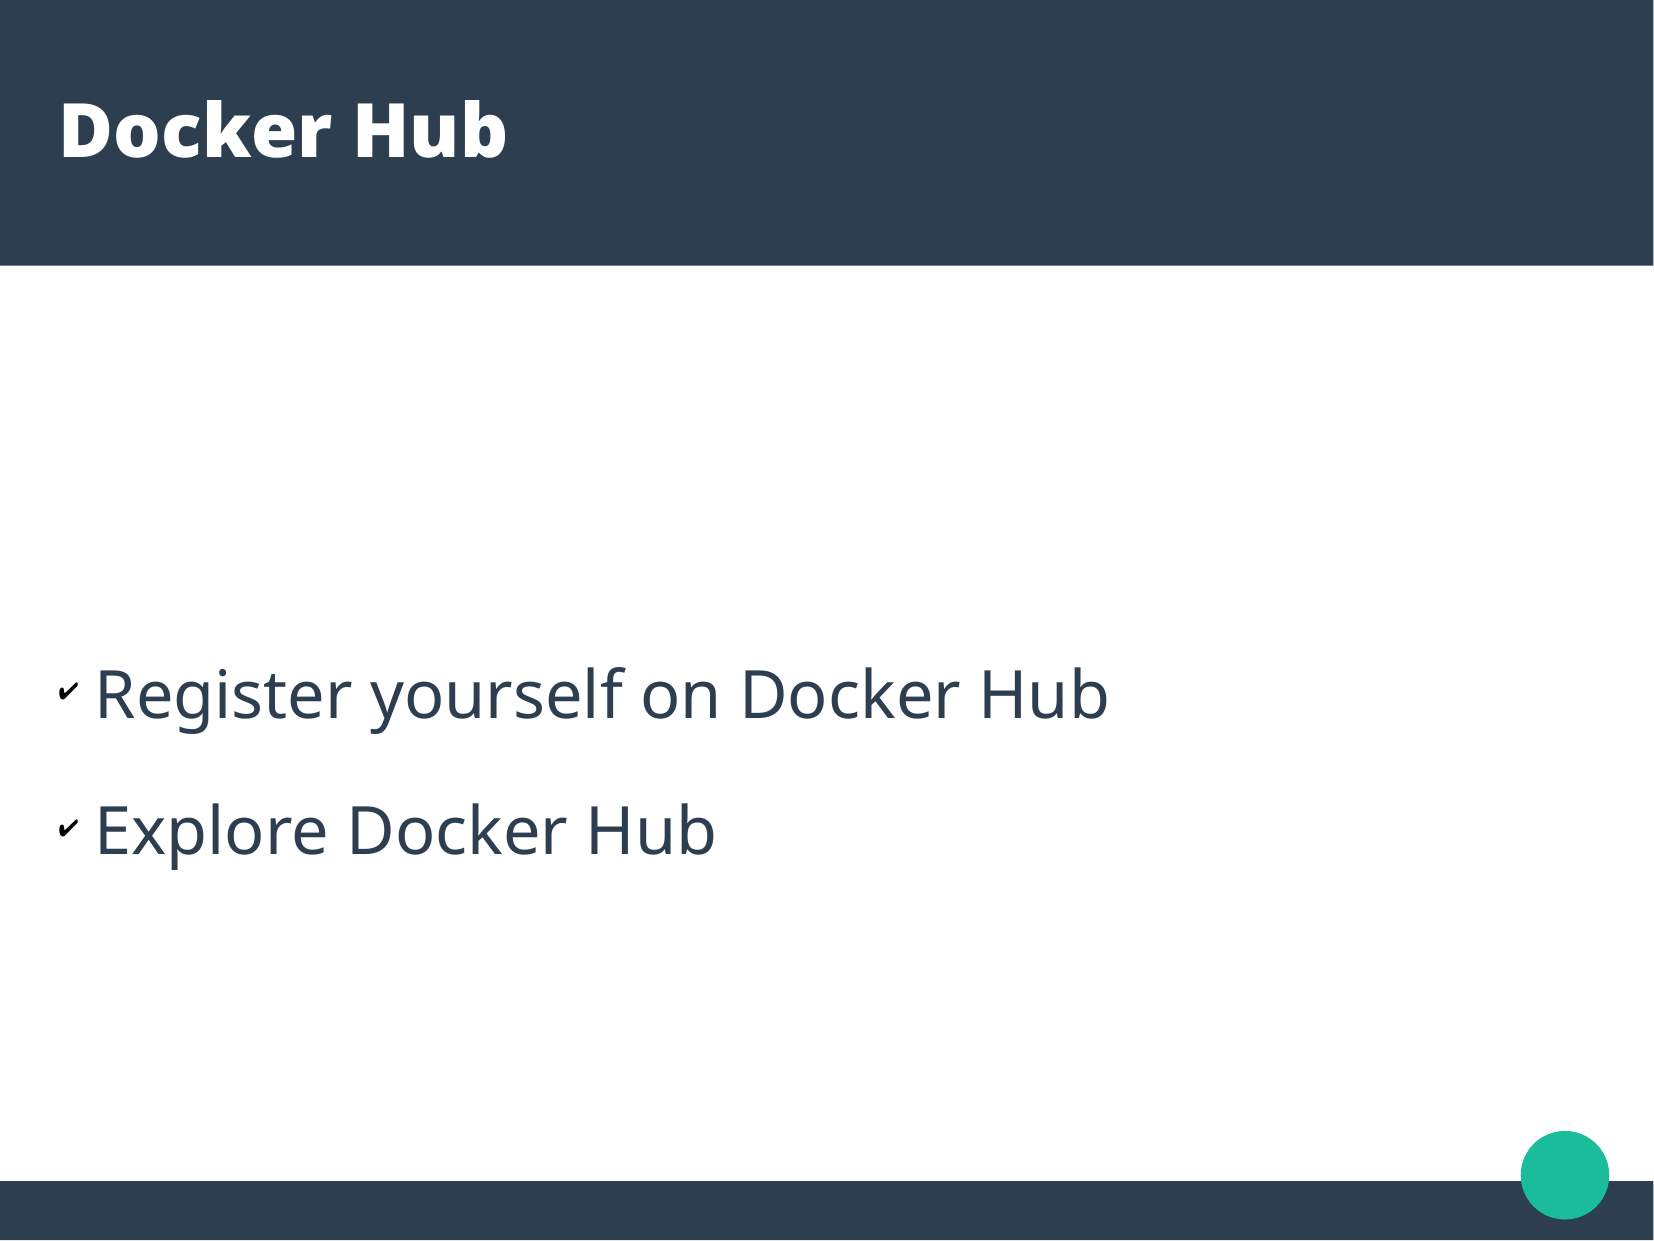

# Docker Hub
Register yourself on Docker Hub
Explore Docker Hub